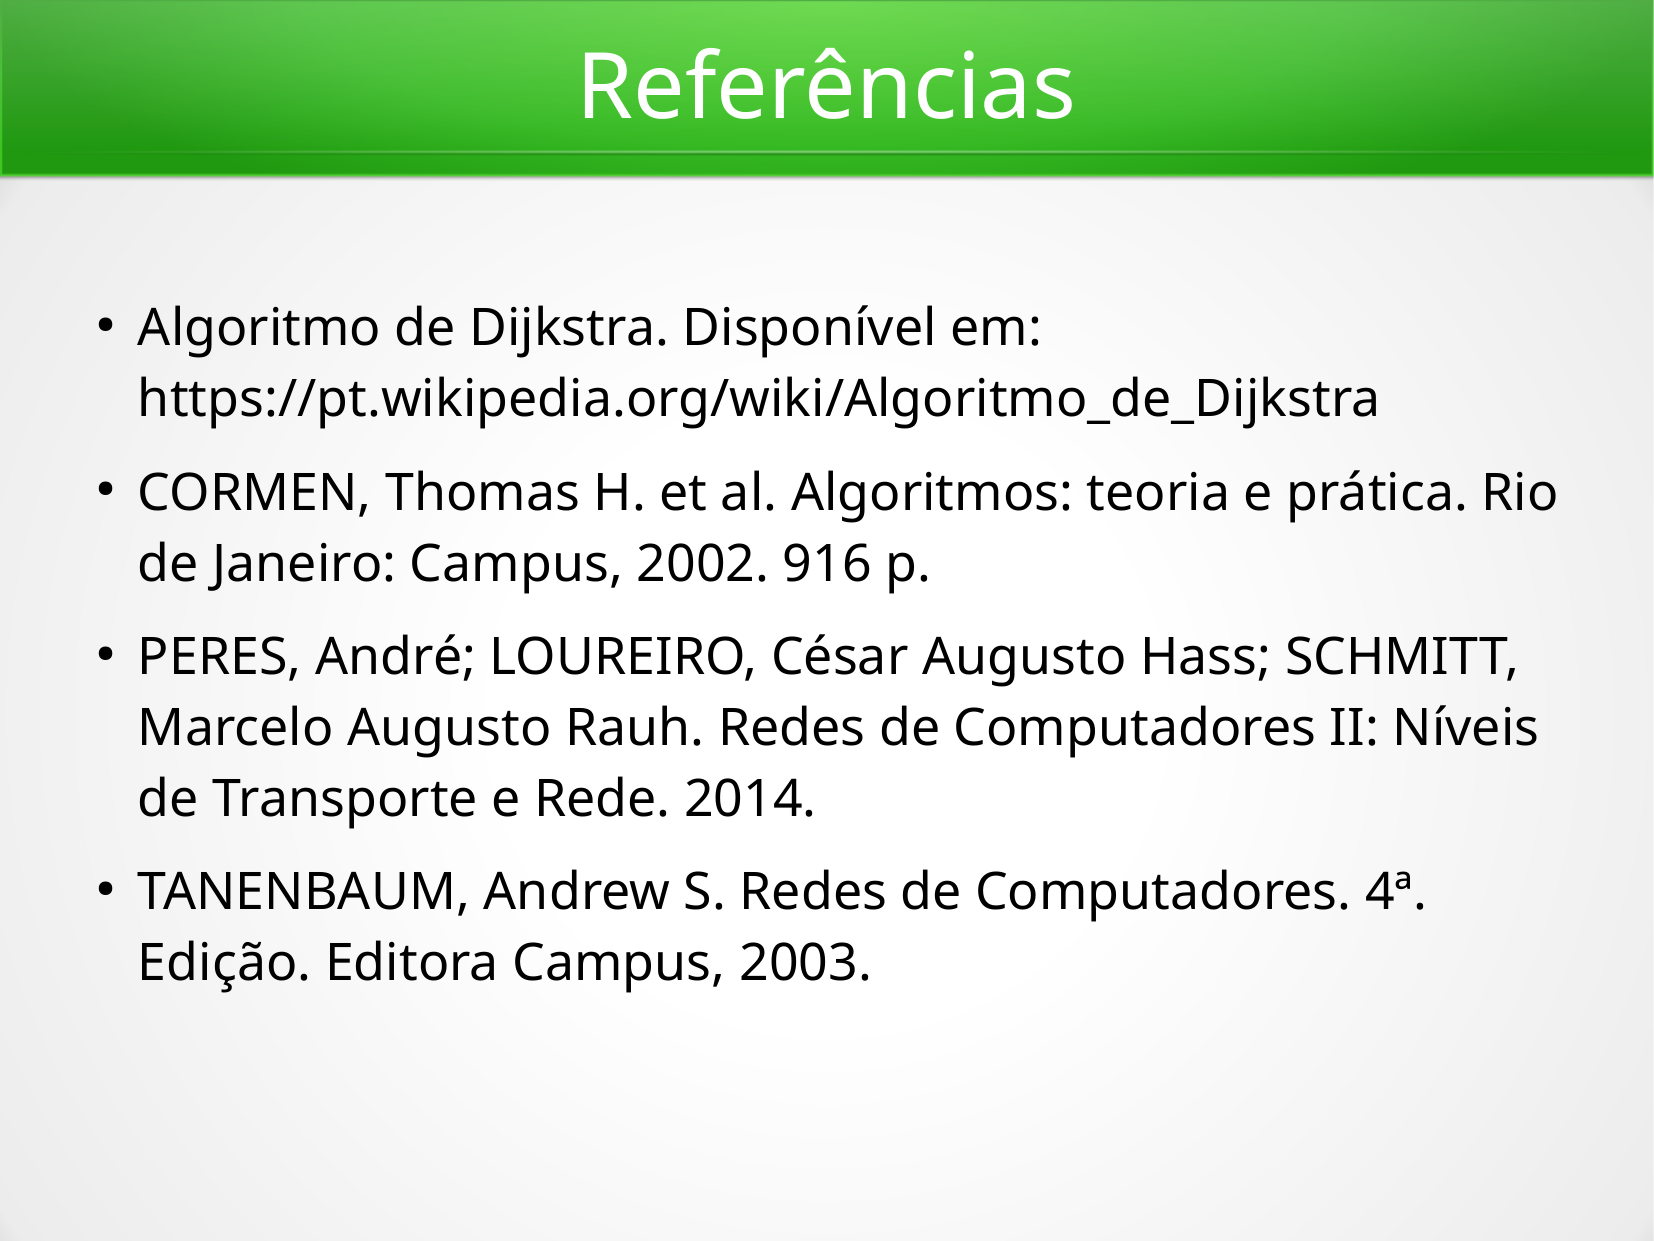

# Referências
Algoritmo de Dijkstra. Disponível em: https://pt.wikipedia.org/wiki/Algoritmo_de_Dijkstra
CORMEN, Thomas H. et al. Algoritmos: teoria e prática. Rio de Janeiro: Campus, 2002. 916 p.
PERES, André; LOUREIRO, César Augusto Hass; SCHMITT, Marcelo Augusto Rauh. Redes de Computadores II: Níveis de Transporte e Rede. 2014.
TANENBAUM, Andrew S. Redes de Computadores. 4ª. Edição. Editora Campus, 2003.